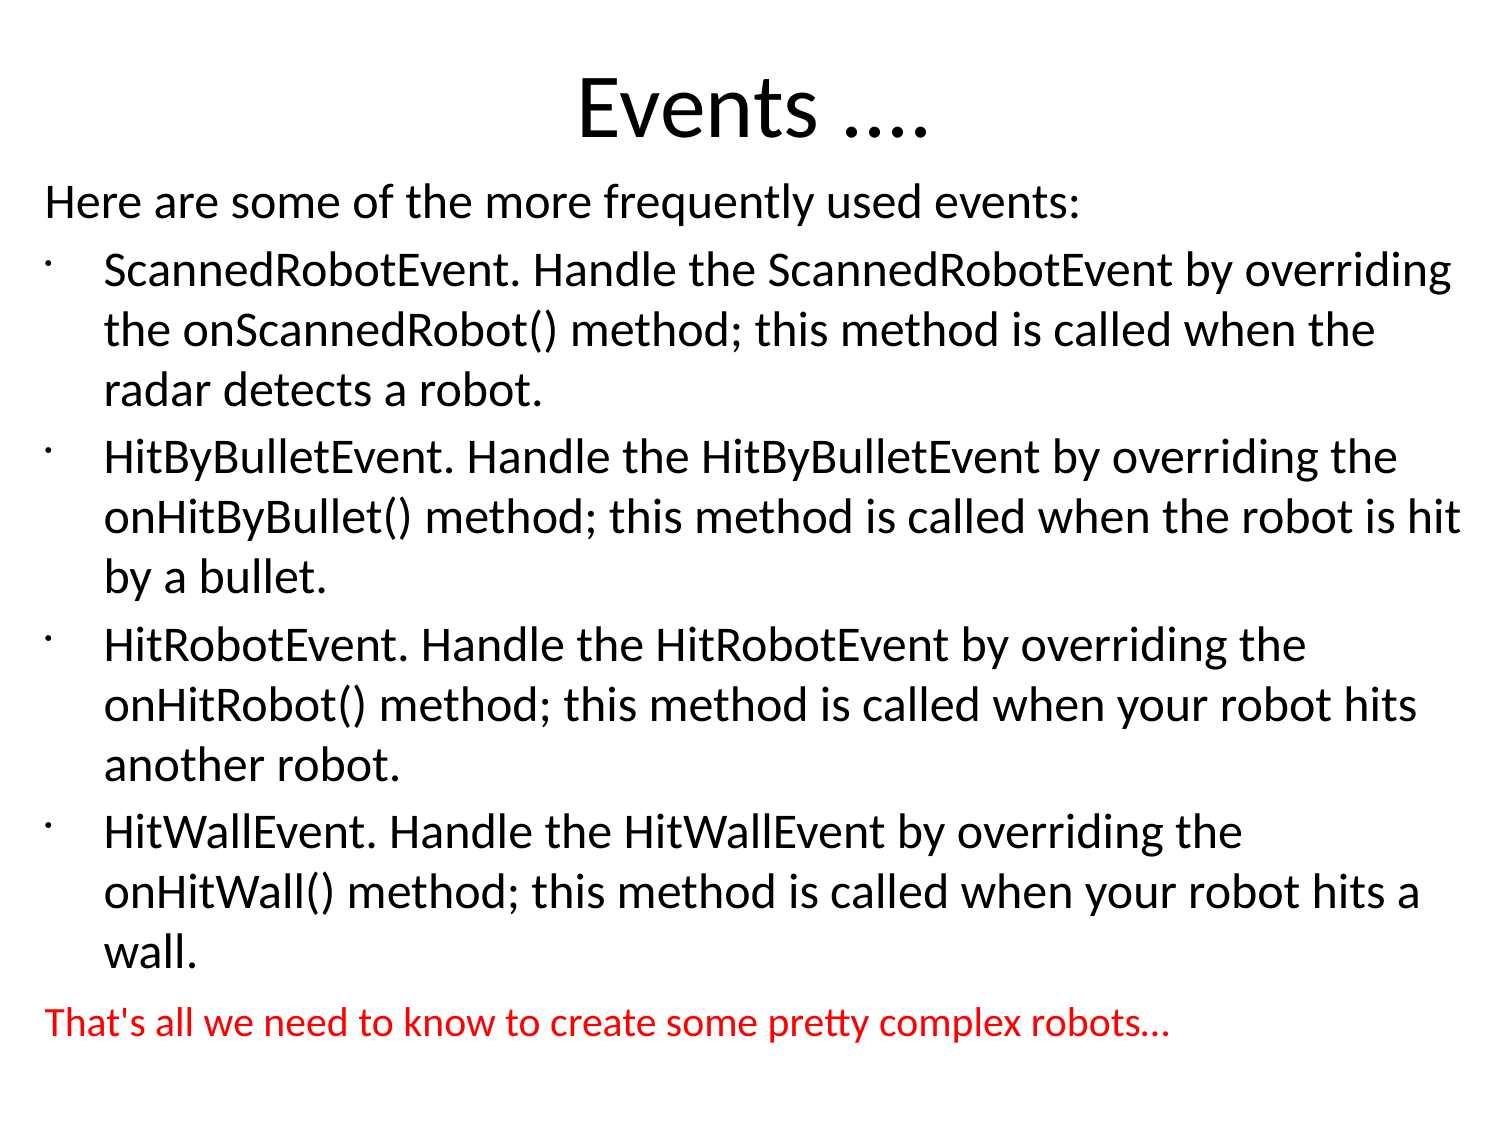

# Events ....
Here are some of the more frequently used events:
ScannedRobotEvent. Handle the ScannedRobotEvent by overriding the onScannedRobot() method; this method is called when the radar detects a robot.
HitByBulletEvent. Handle the HitByBulletEvent by overriding the onHitByBullet() method; this method is called when the robot is hit by a bullet.
HitRobotEvent. Handle the HitRobotEvent by overriding the onHitRobot() method; this method is called when your robot hits another robot.
HitWallEvent. Handle the HitWallEvent by overriding the onHitWall() method; this method is called when your robot hits a wall.
That's all we need to know to create some pretty complex robots…